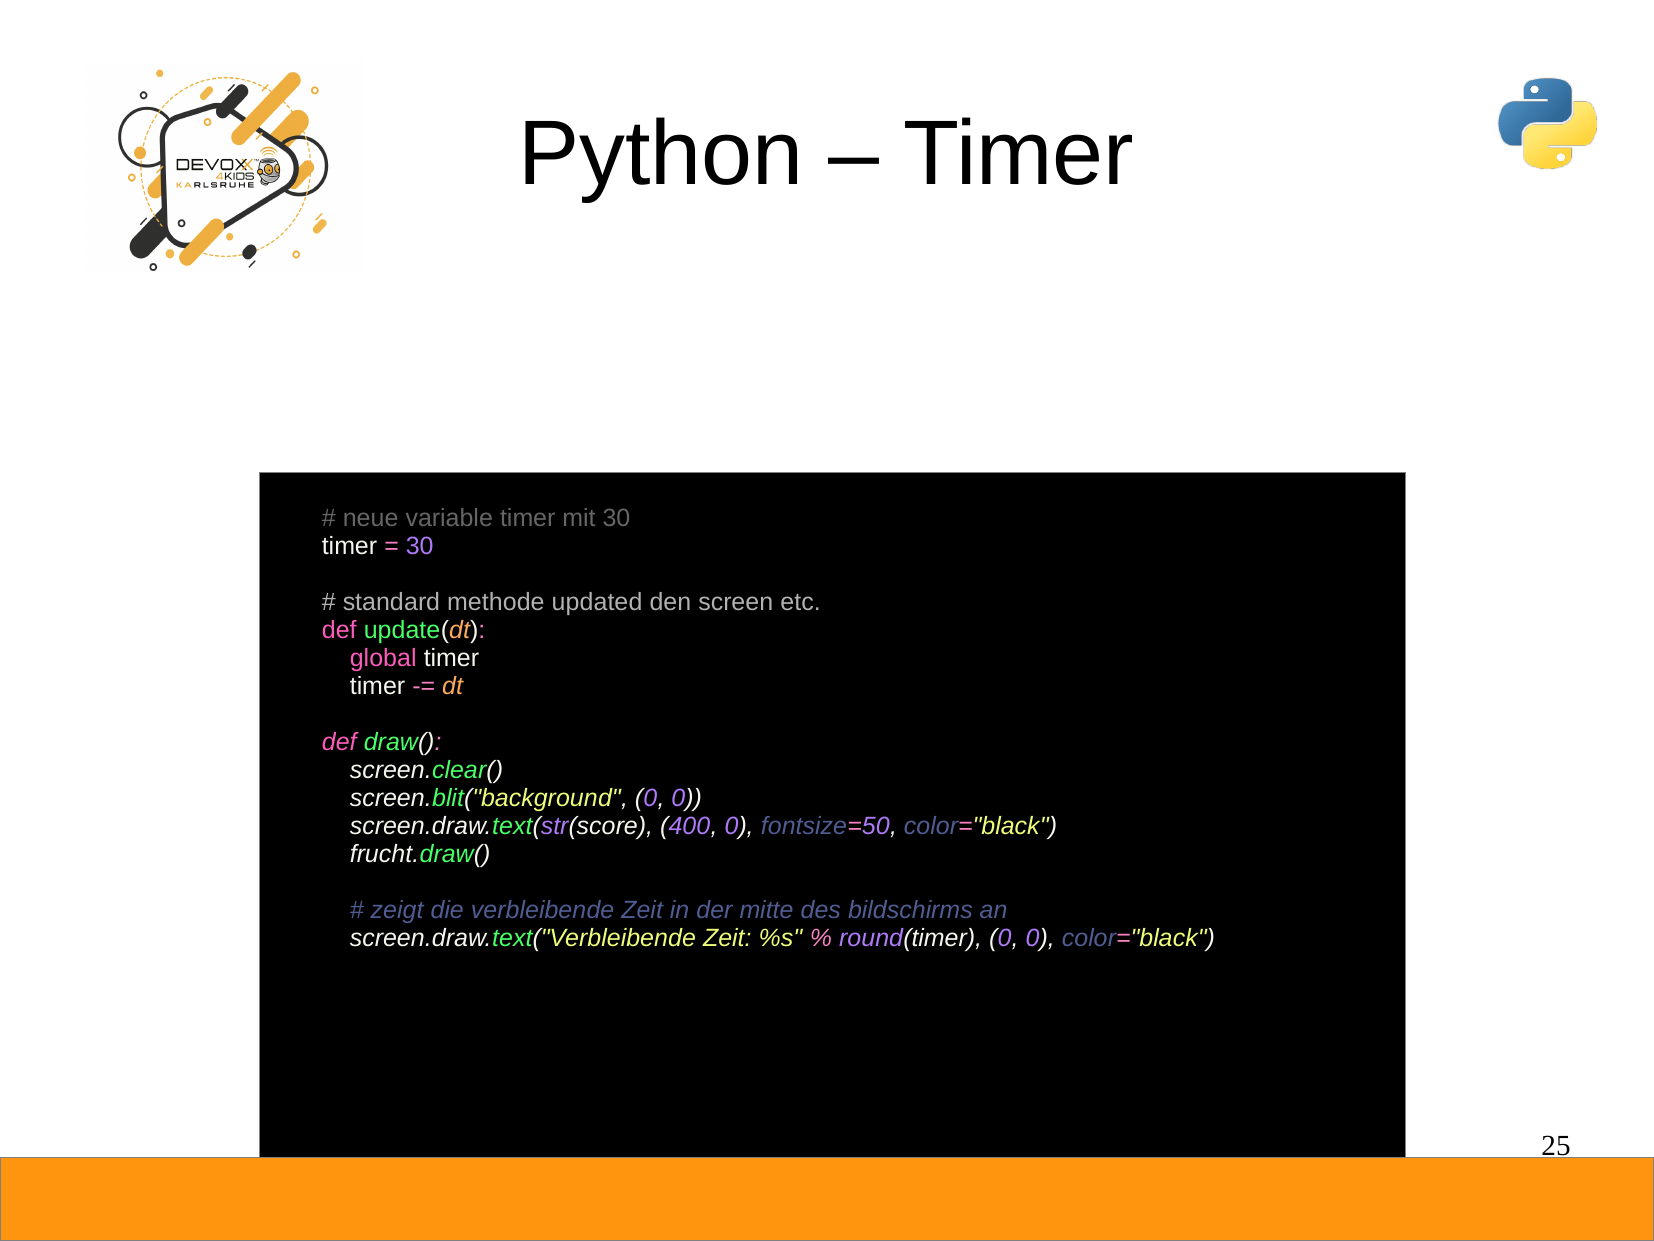

# Python – Timer
# neue variable timer mit 30
timer = 30
# standard methode updated den screen etc.
def update(dt):
 global timer
 timer -= dt
def draw():
 screen.clear()
 screen.blit("background", (0, 0))
 screen.draw.text(str(score), (400, 0), fontsize=50, color="black")
 frucht.draw()
 # zeigt die verbleibende Zeit in der mitte des bildschirms an
 screen.draw.text("Verbleibende Zeit: %s" % round(timer), (0, 0), color="black")
25